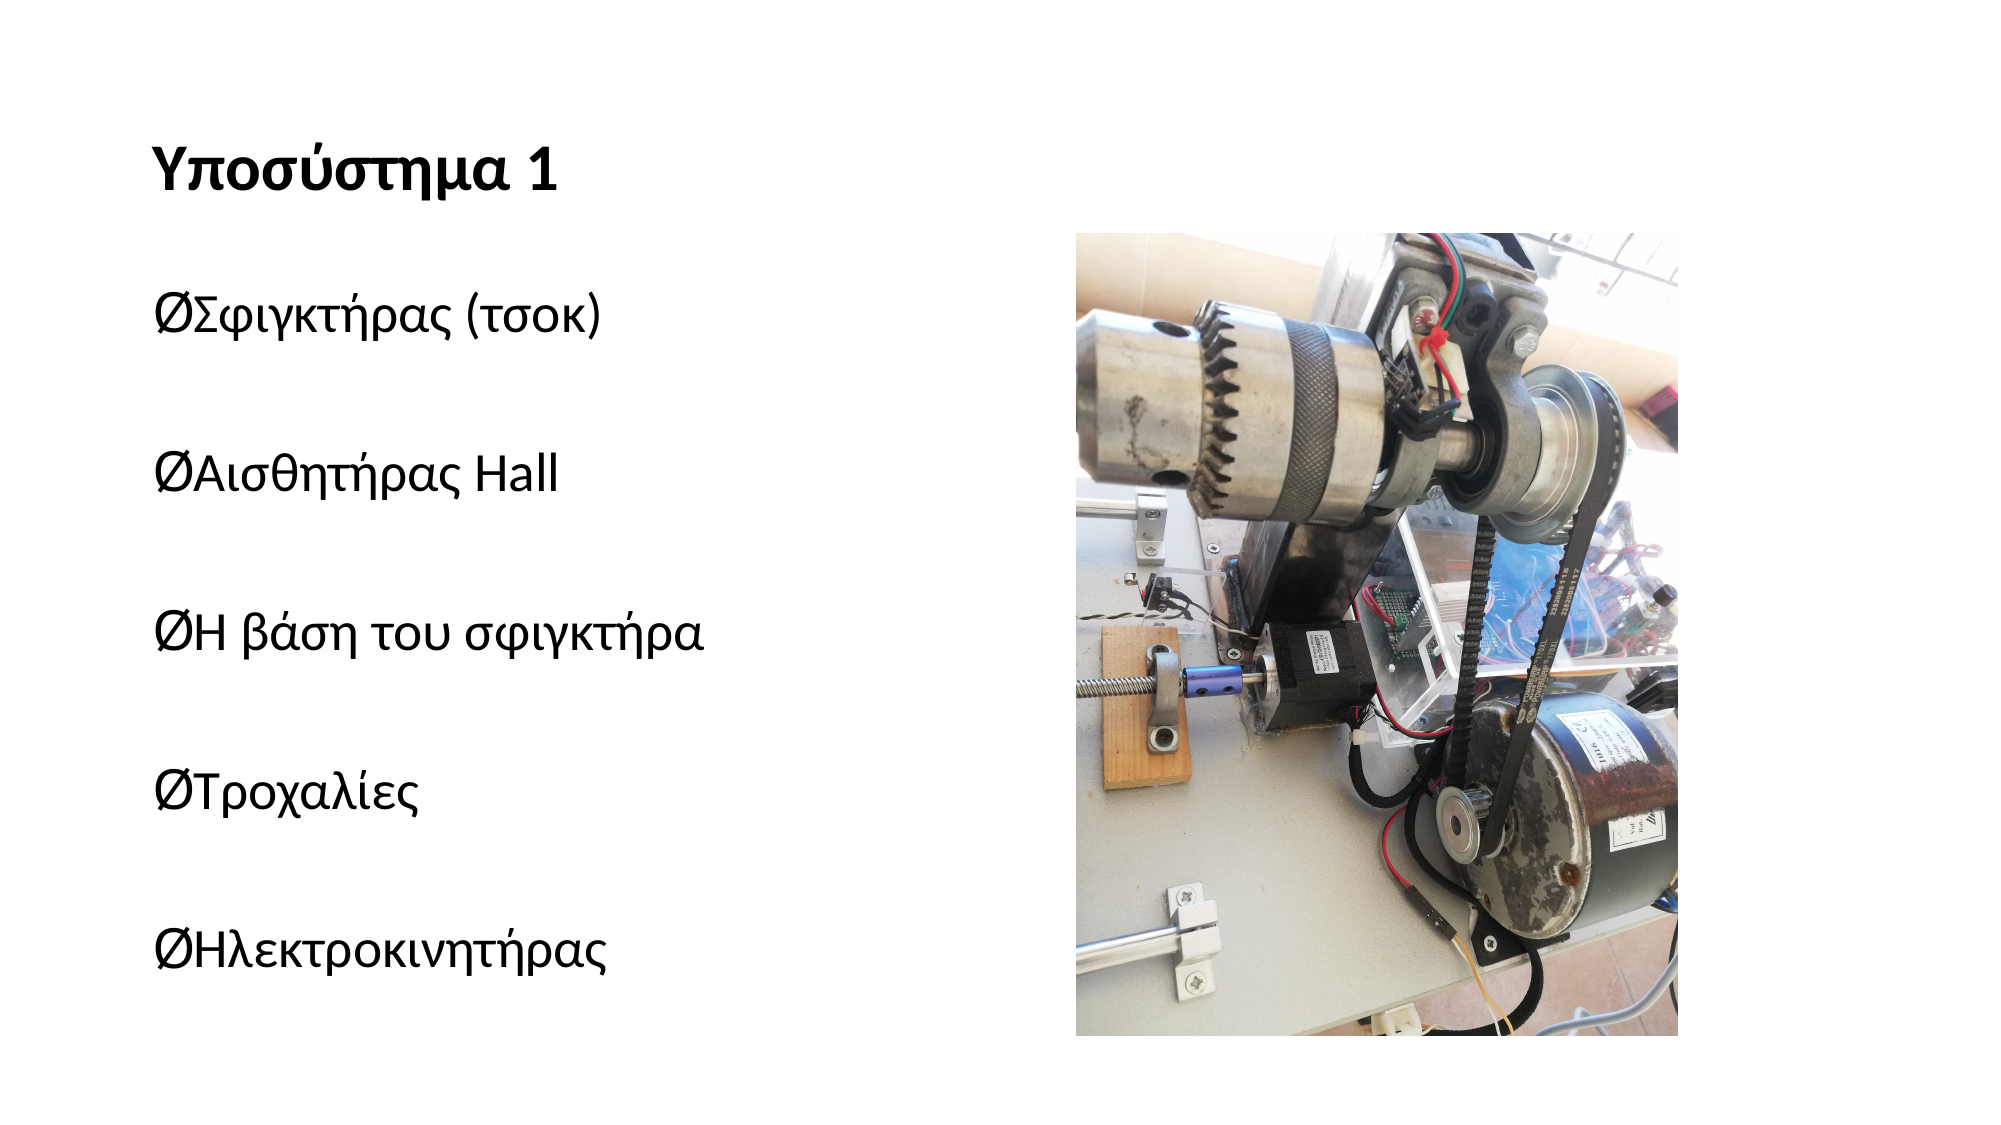

# Υποσύστημα 1
Σφιγκτήρας (τσοκ)
Αισθητήρας Hall
Η βάση του σφιγκτήρα
Τροχαλίες
Ηλεκτροκινητήρας